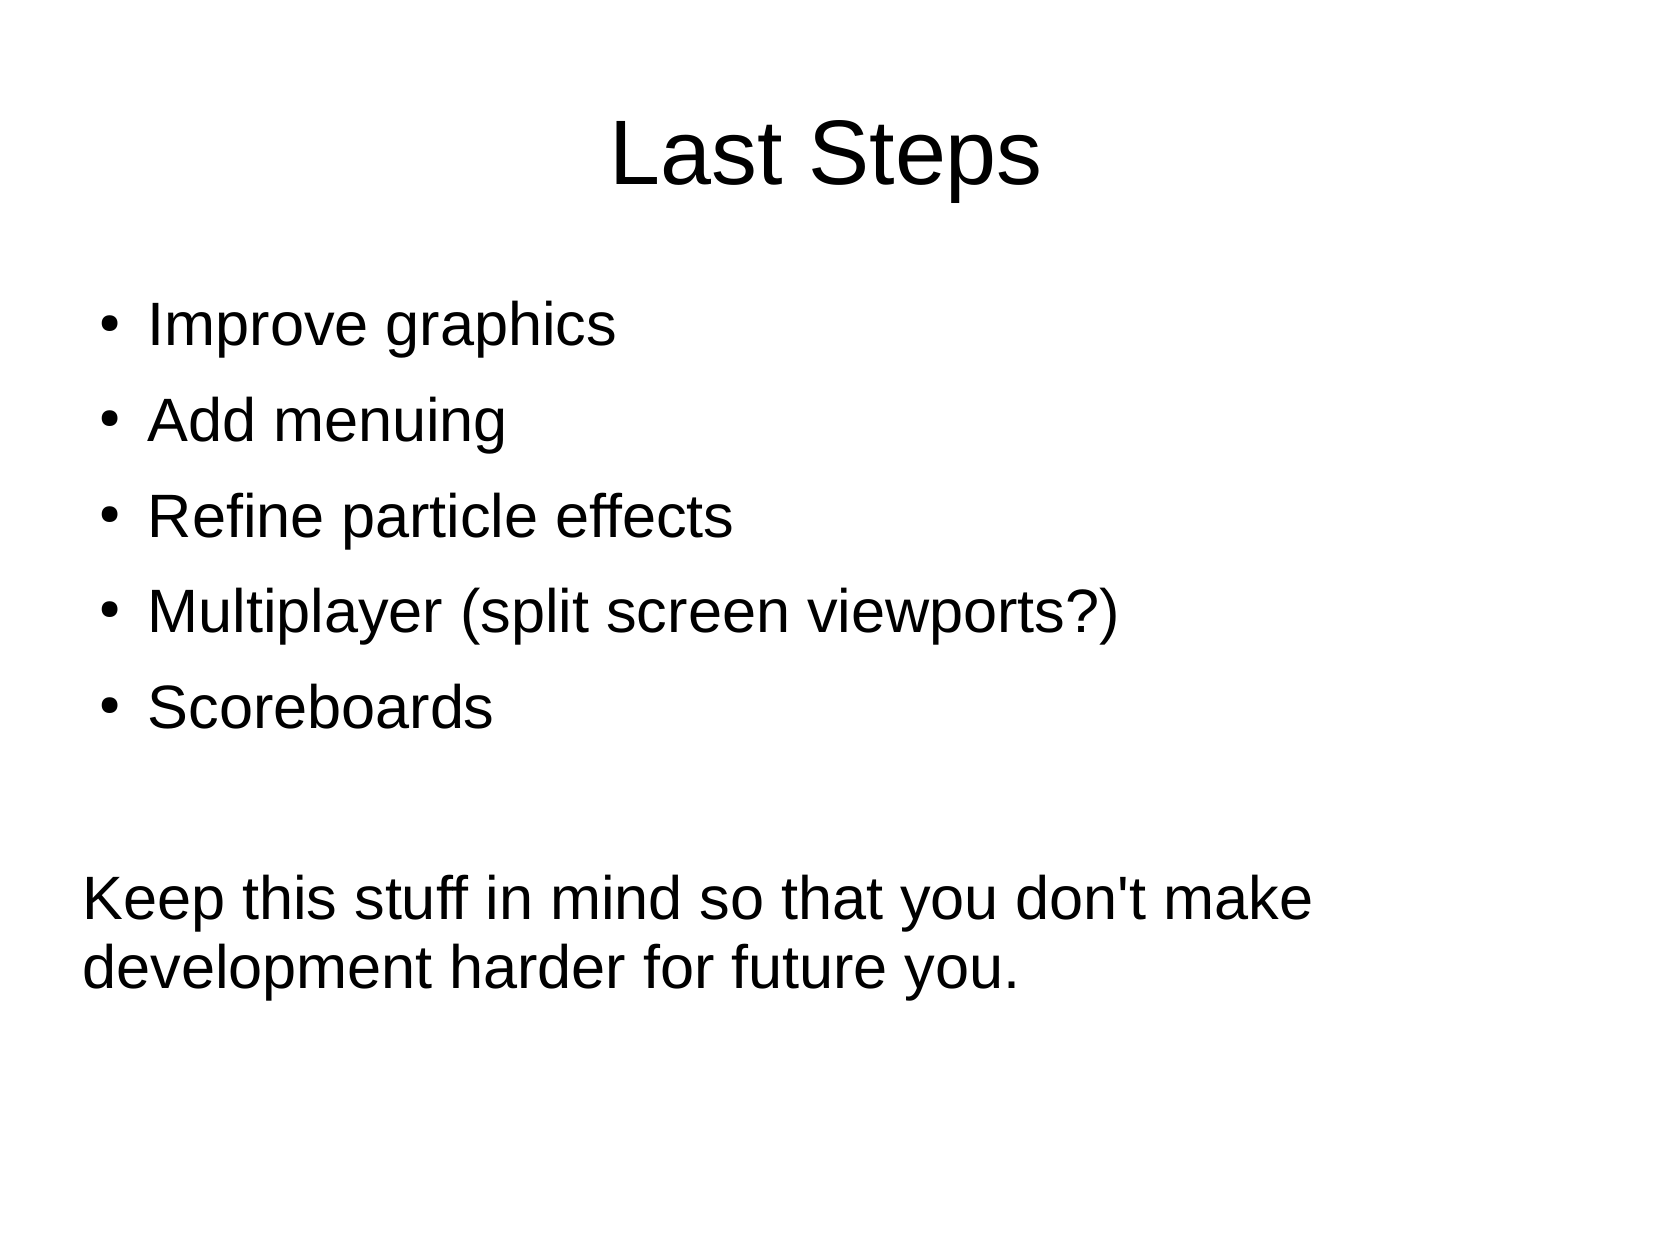

# Last Steps
Improve graphics
Add menuing
Refine particle effects
Multiplayer (split screen viewports?)
Scoreboards
Keep this stuff in mind so that you don't make development harder for future you.